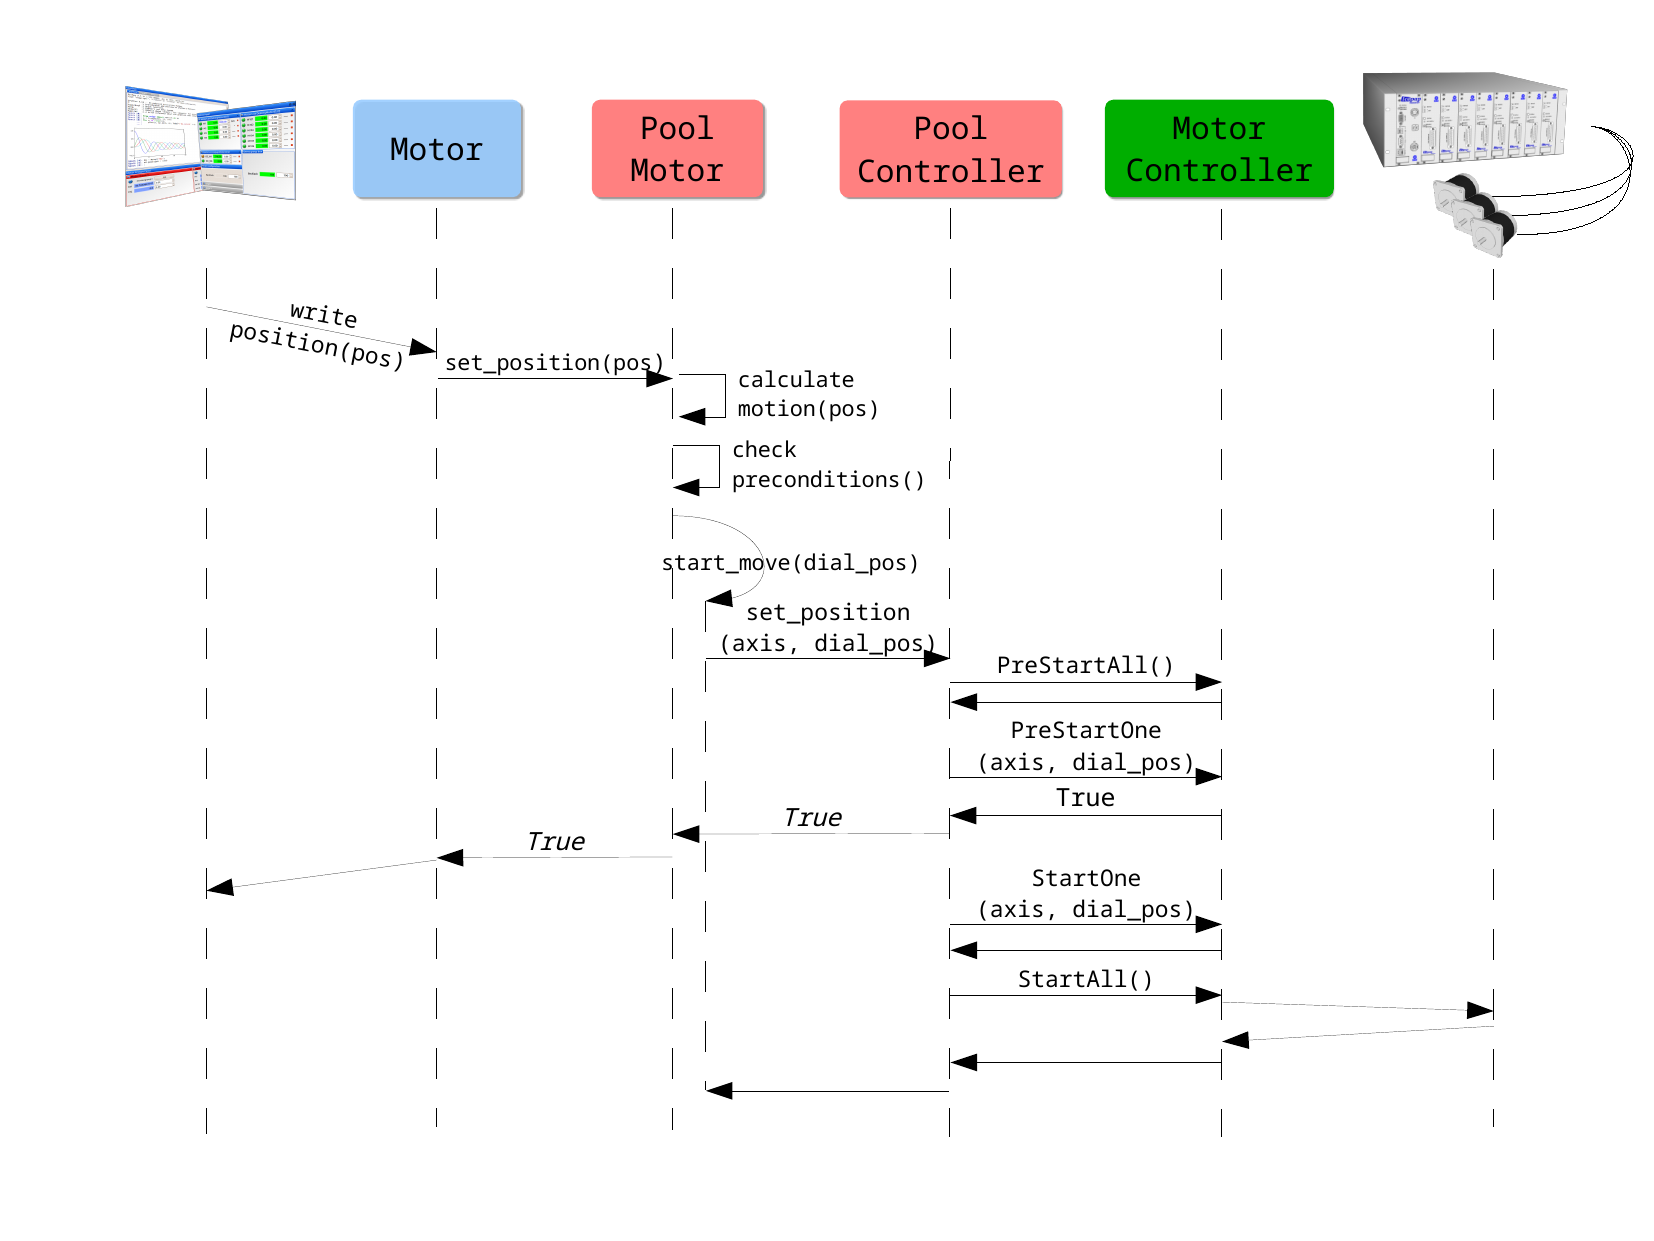

Motor
Pool
Motor
Motor
Controller
Pool
Controller
write
position(pos)
calculate
motion(pos)
set_position(pos)
check
preconditions()
start_move(dial_pos)
set_position
(axis, dial_pos)
PreStartAll()
PreStartOne
(axis, dial_pos)
True
True
True
StartOne
(axis, dial_pos)
StartAll()